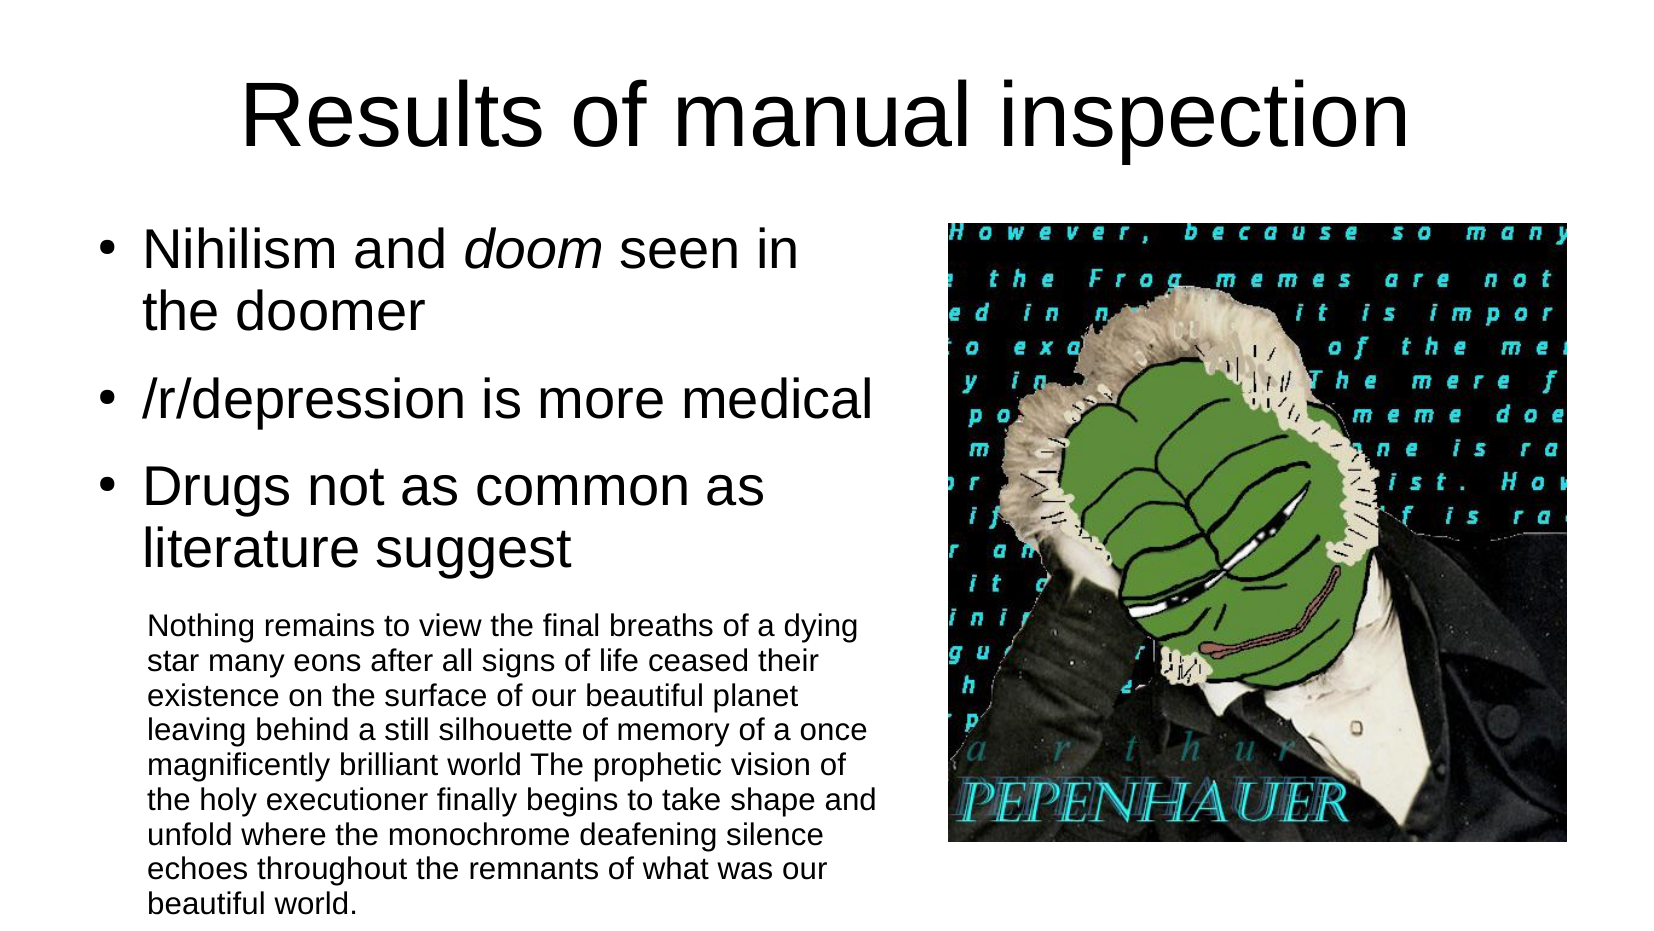

# Results of manual inspection
Nihilism and doom seen in the doomer
/r/depression is more medical
Drugs not as common as literature suggest
Nothing remains to view the final breaths of a dying star many eons after all signs of life ceased their existence on the surface of our beautiful planet leaving behind a still silhouette of memory of a once magnificently brilliant world The prophetic vision of the holy executioner finally begins to take shape and unfold where the monochrome deafening silence echoes throughout the remnants of what was our beautiful world.